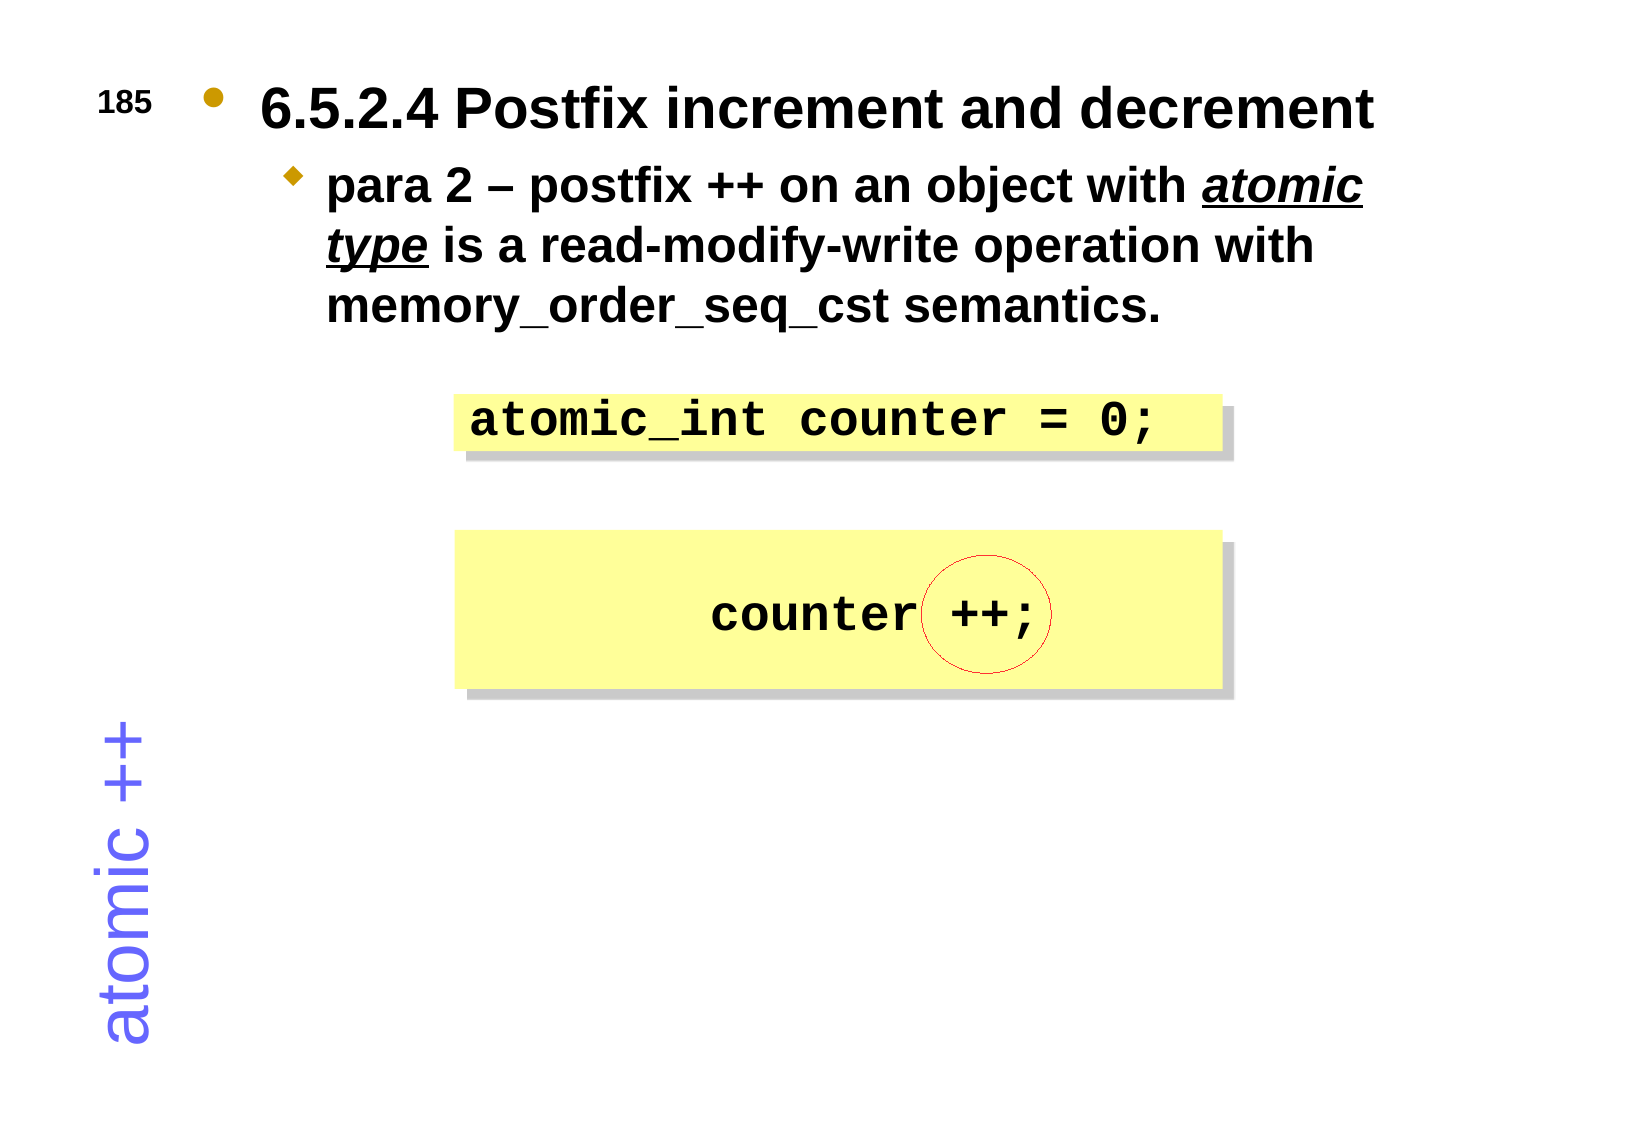

185
6.5.2.4 Postfix increment and decrement
para 2 – postfix ++ on an object with atomic type is a read-modify-write operation with memory_order_seq_cst semantics.
atomic_int counter = 0;
# atomic ++
 counter ++;